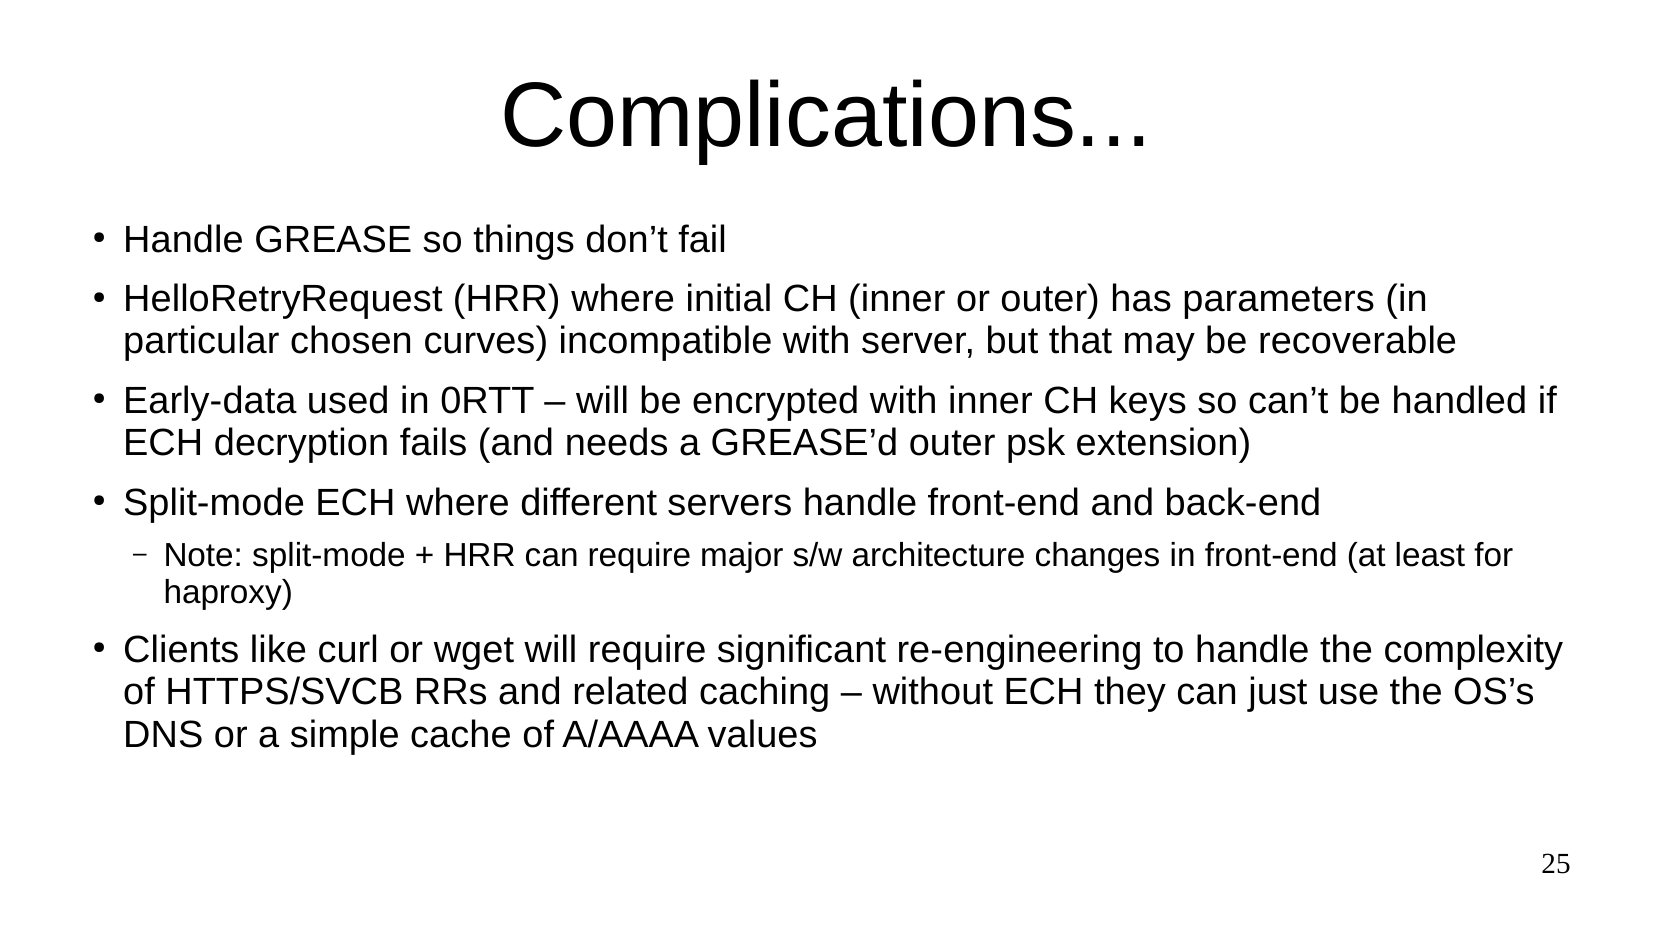

# Complications...
Handle GREASE so things don’t fail
HelloRetryRequest (HRR) where initial CH (inner or outer) has parameters (in particular chosen curves) incompatible with server, but that may be recoverable
Early-data used in 0RTT – will be encrypted with inner CH keys so can’t be handled if ECH decryption fails (and needs a GREASE’d outer psk extension)
Split-mode ECH where different servers handle front-end and back-end
Note: split-mode + HRR can require major s/w architecture changes in front-end (at least for haproxy)
Clients like curl or wget will require significant re-engineering to handle the complexity of HTTPS/SVCB RRs and related caching – without ECH they can just use the OS’s DNS or a simple cache of A/AAAA values
25